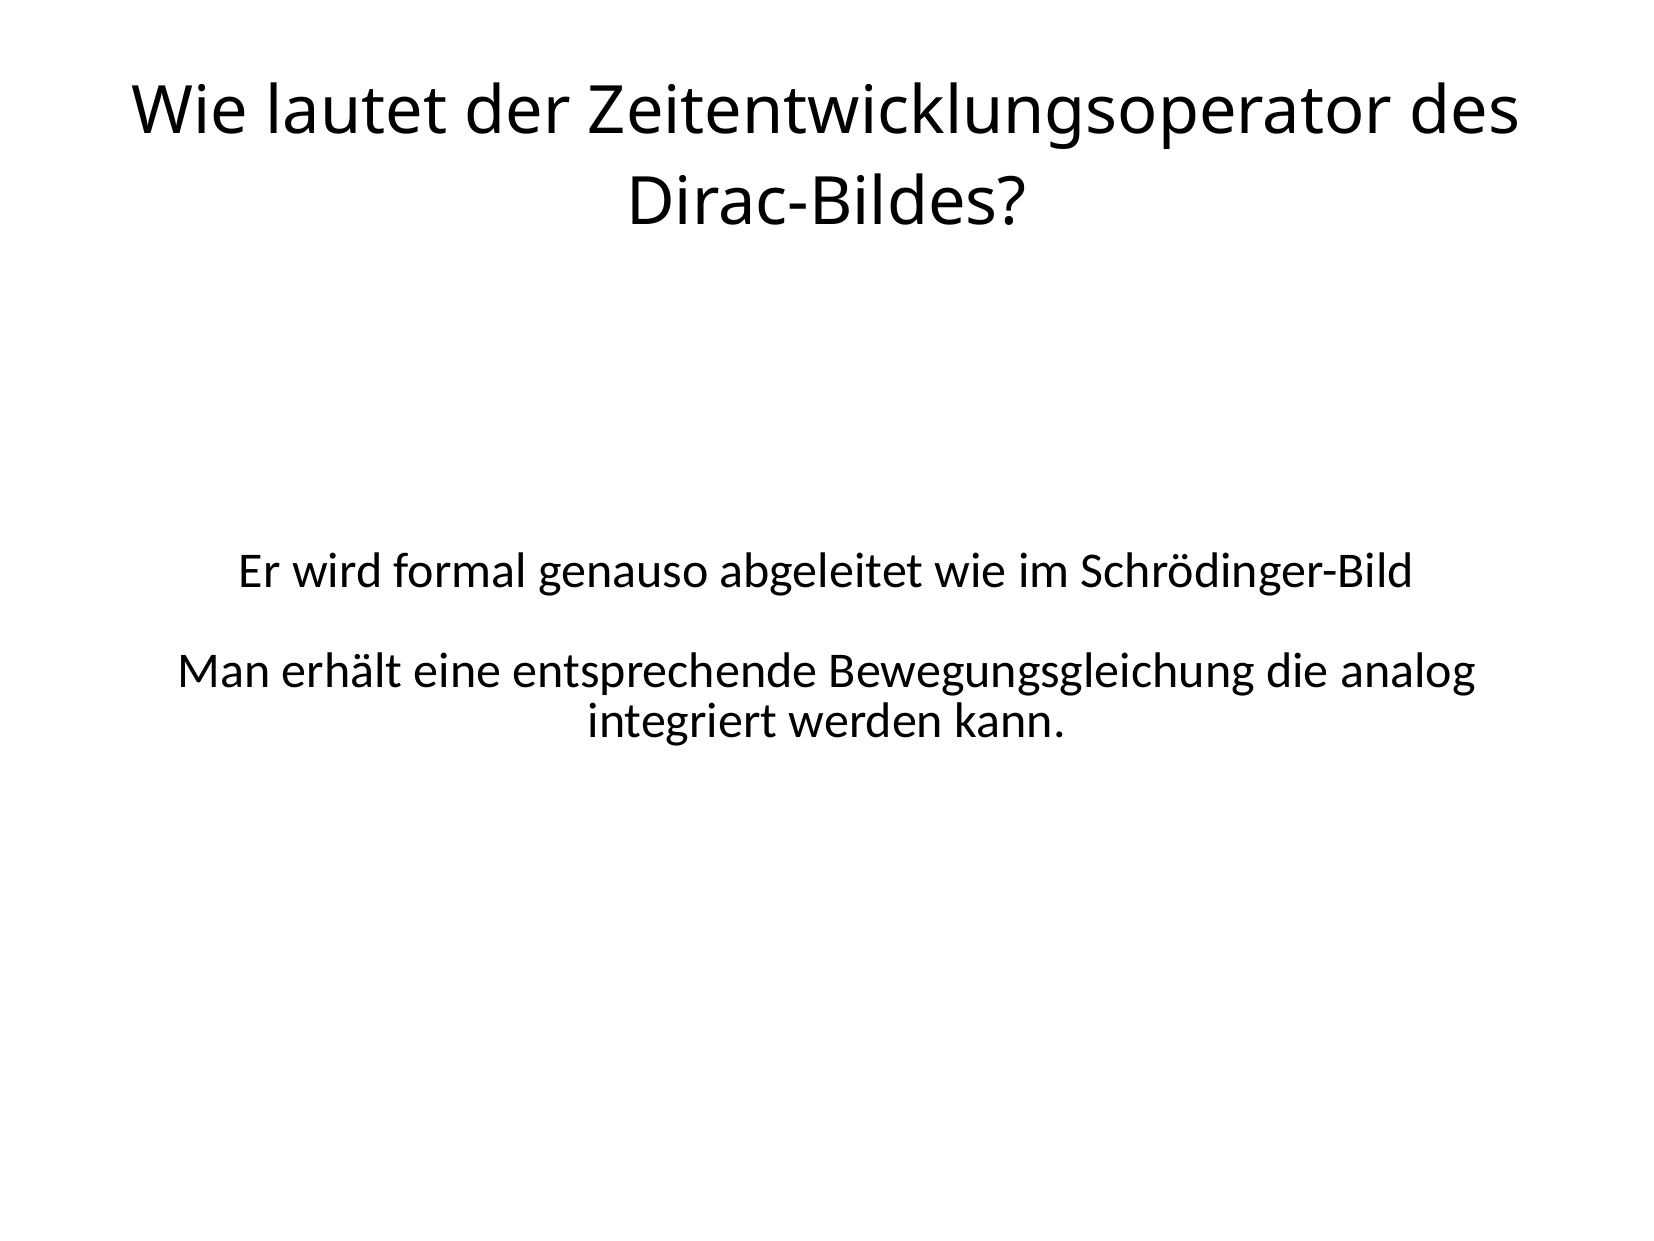

# Wie lautet der Zeitentwicklungsoperator des Dirac-Bildes?
Er wird formal genauso abgeleitet wie im Schrödinger-Bild
Man erhält eine entsprechende Bewegungsgleichung die analog integriert werden kann.